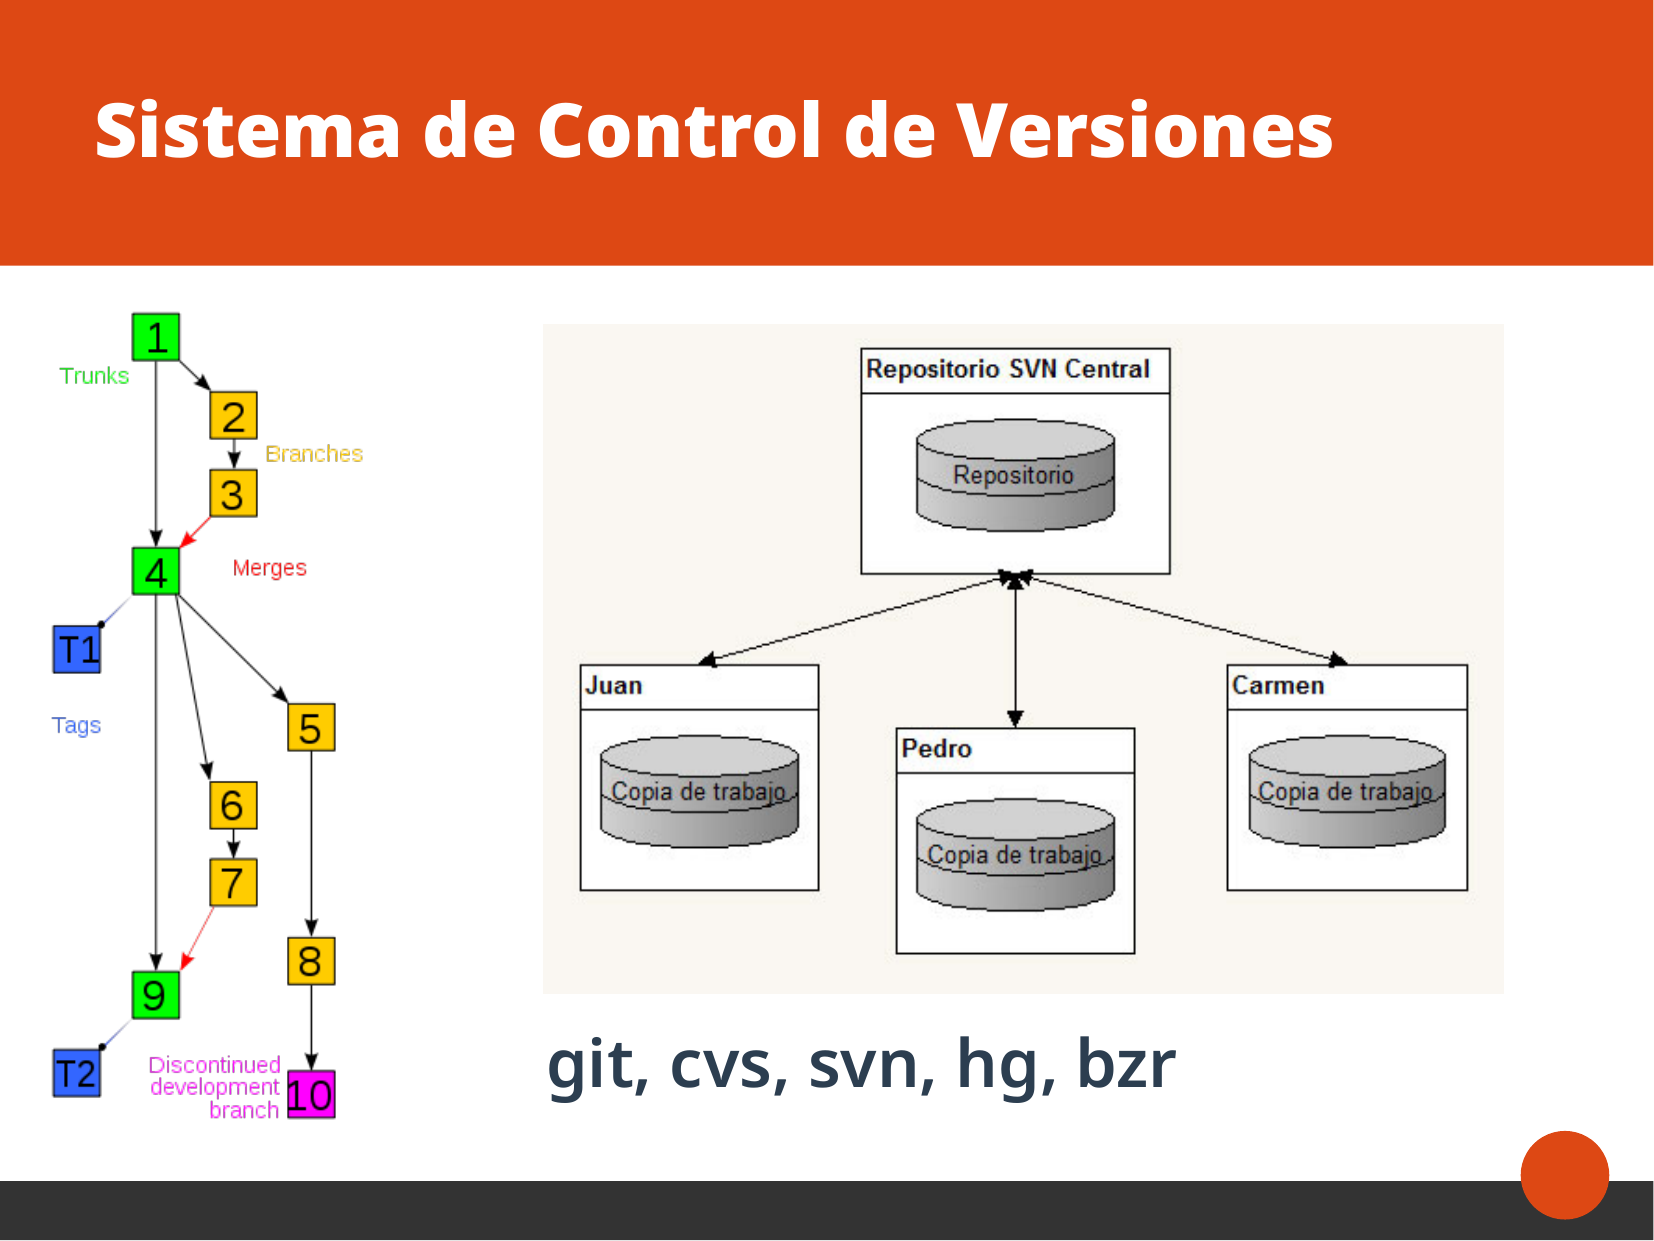

# Sistema de Control de Versiones
git, cvs, svn, hg, bzr